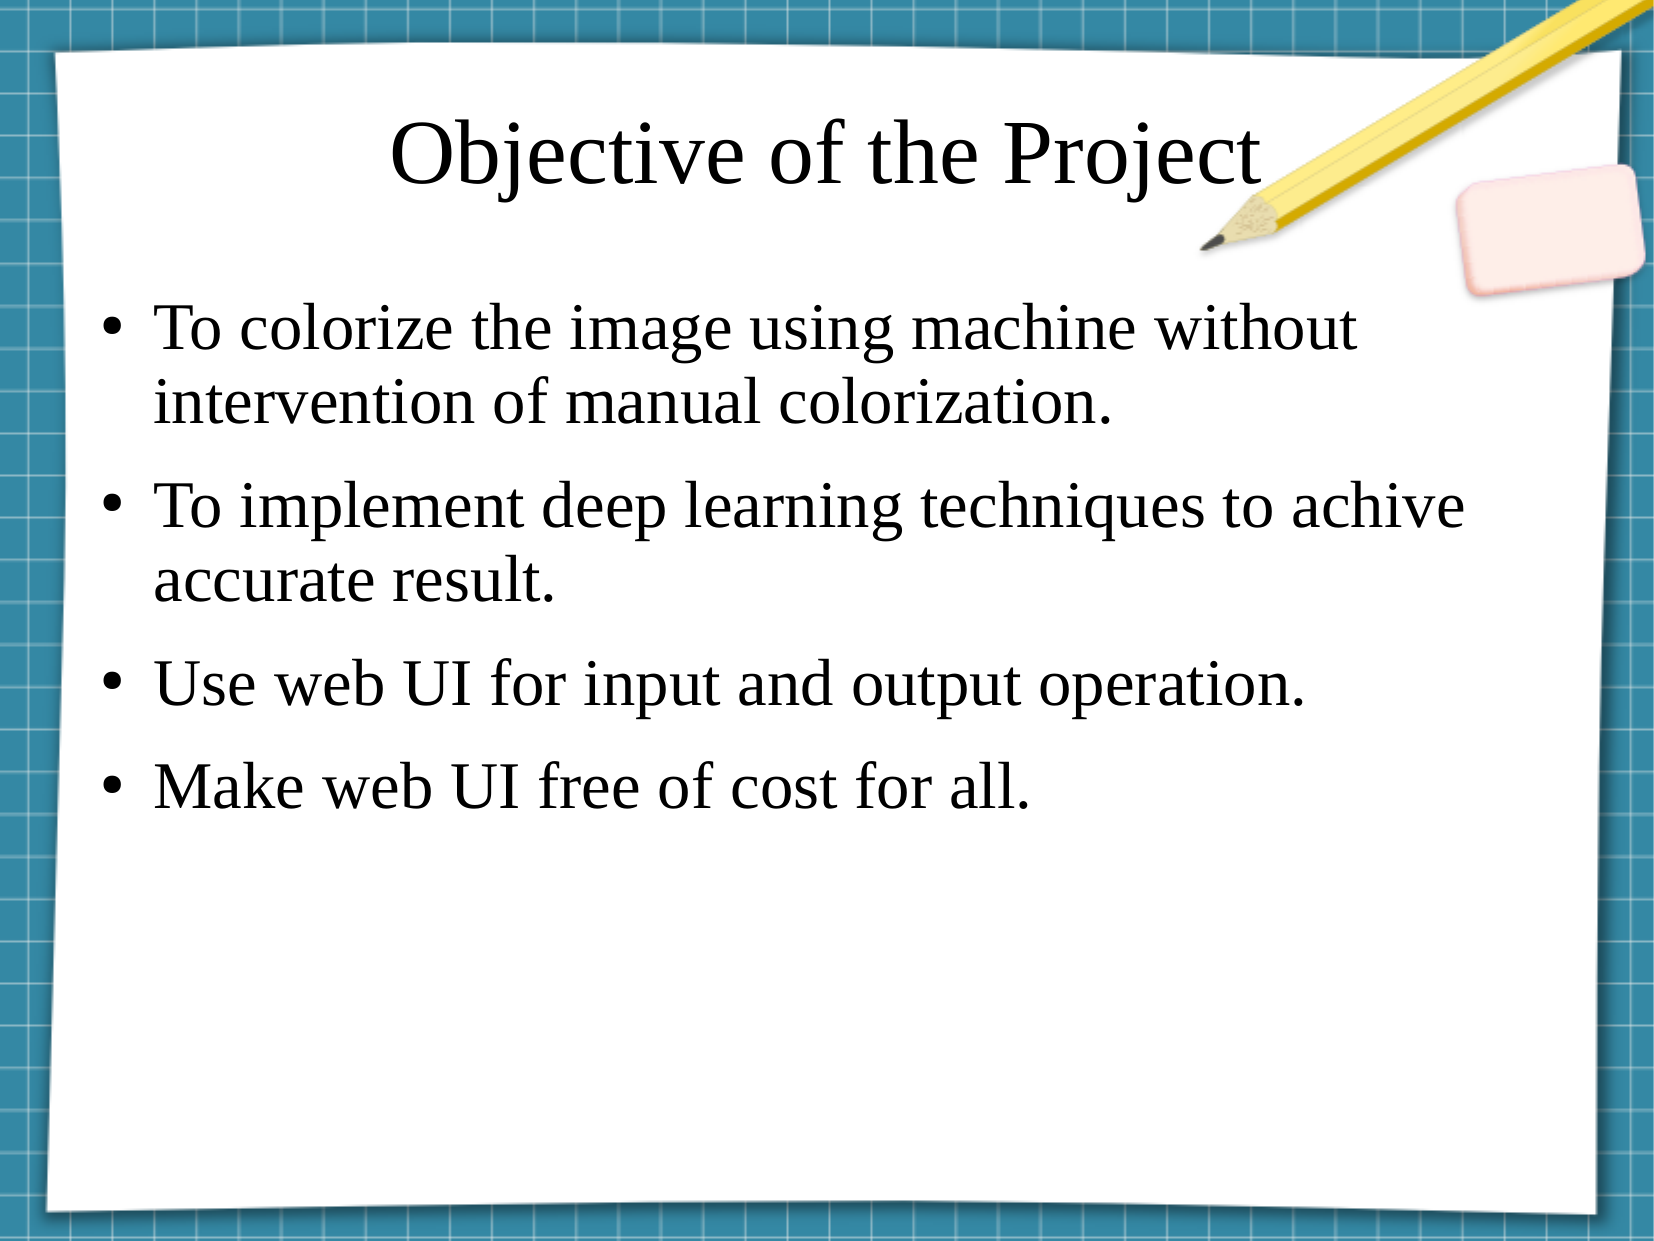

# Objective of the Project
To colorize the image using machine without intervention of manual colorization.
To implement deep learning techniques to achive accurate result.
Use web UI for input and output operation.
Make web UI free of cost for all.